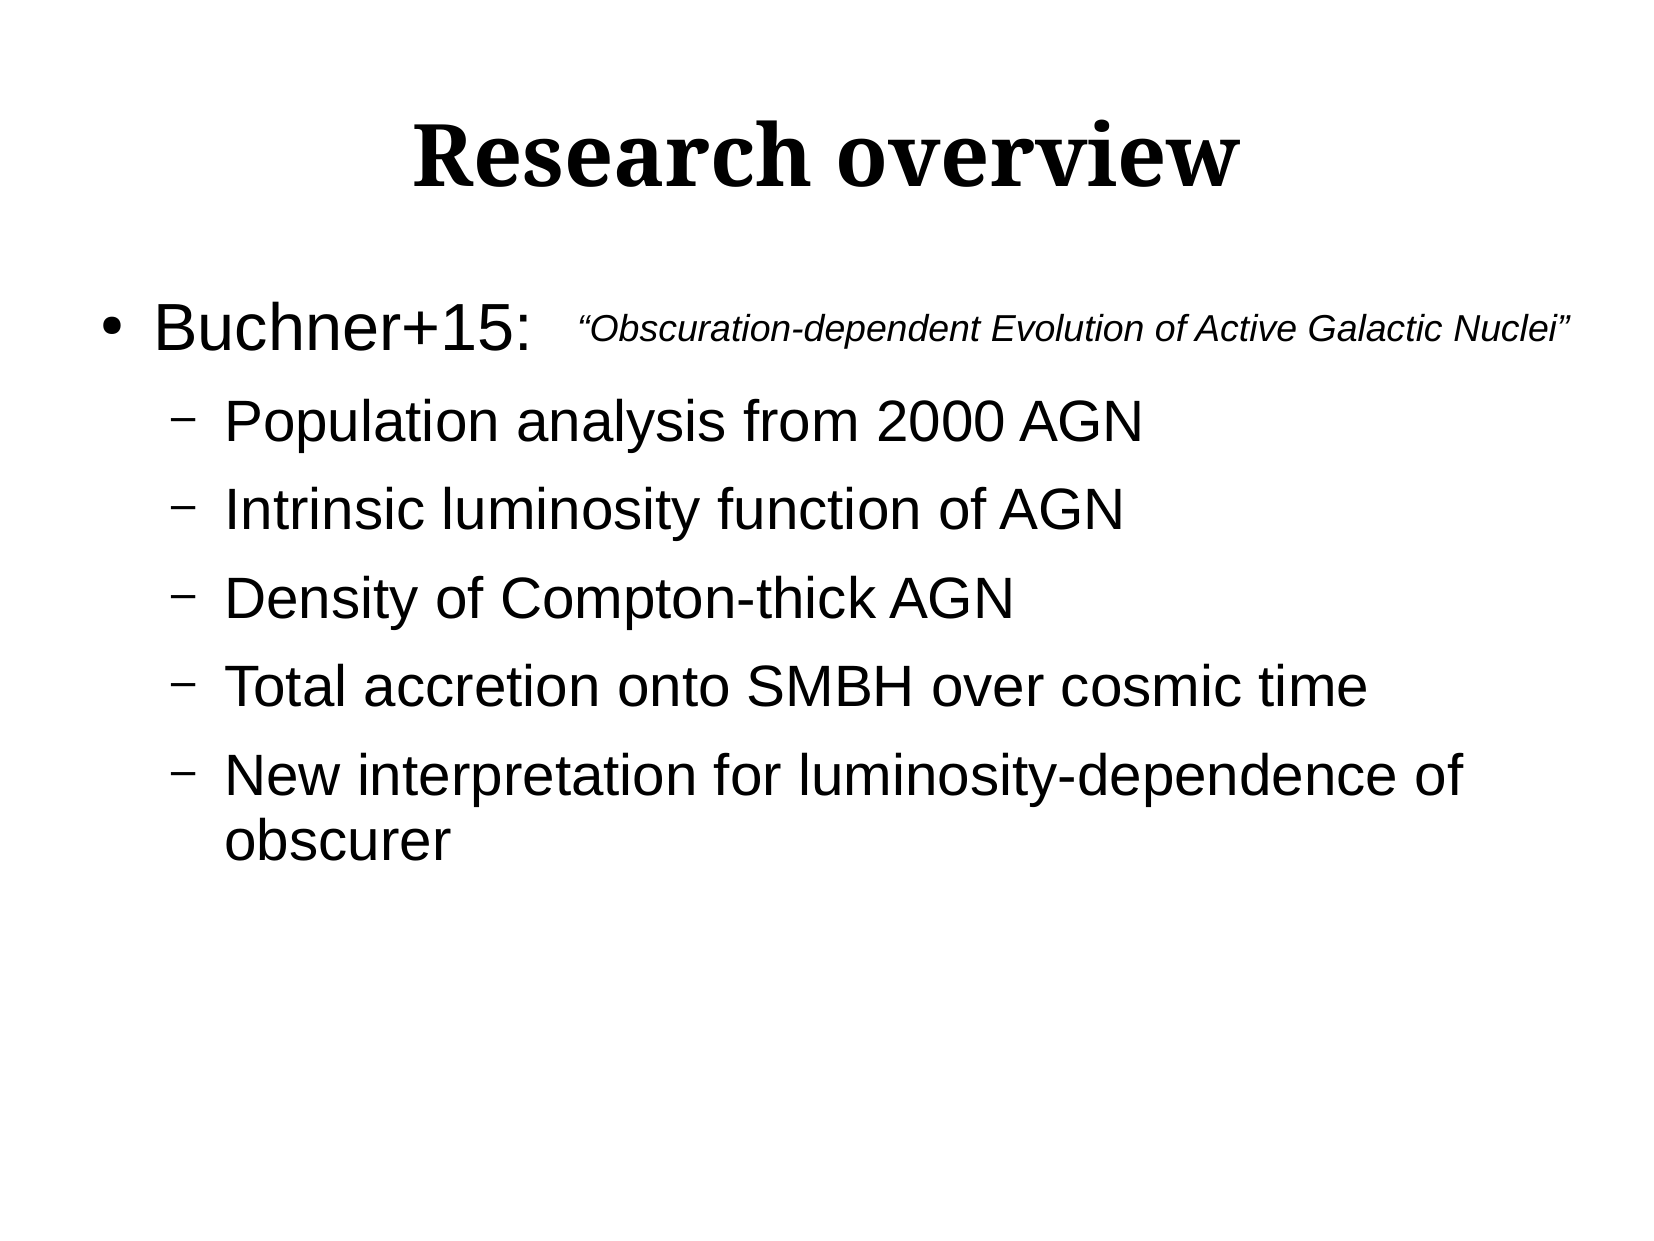

# Research overview
Buchner+15:
Population analysis from 2000 AGN
Intrinsic luminosity function of AGN
Density of Compton-thick AGN
Total accretion onto SMBH over cosmic time
New interpretation for luminosity-dependence of obscurer
“Obscuration-dependent Evolution of Active Galactic Nuclei”